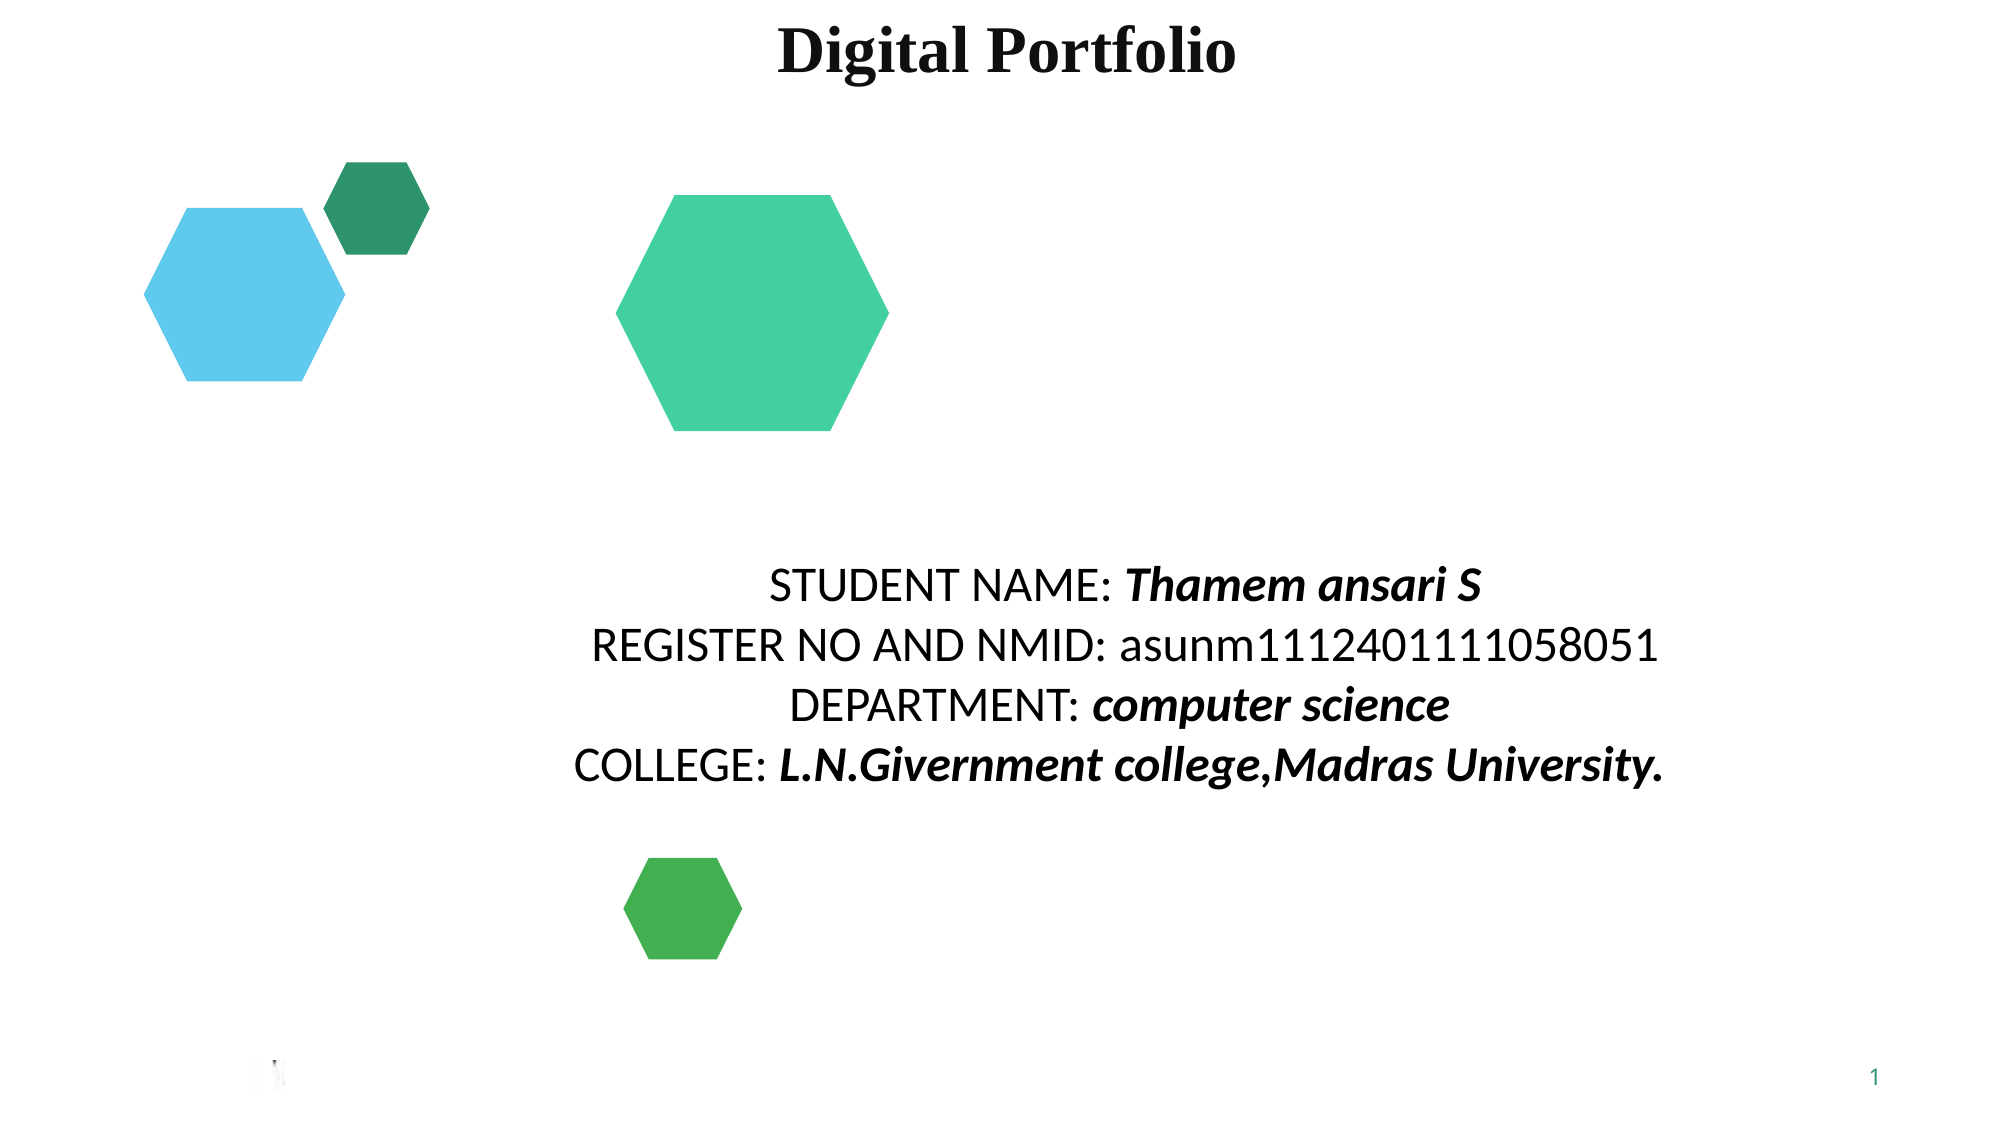

# Digital Portfolio
STUDENT NAME: Thamem ansari S
REGISTER NO AND NMID: asunm1112401111058051
DEPARTMENT: computer science
COLLEGE: L.N.Givernment college,Madras University.